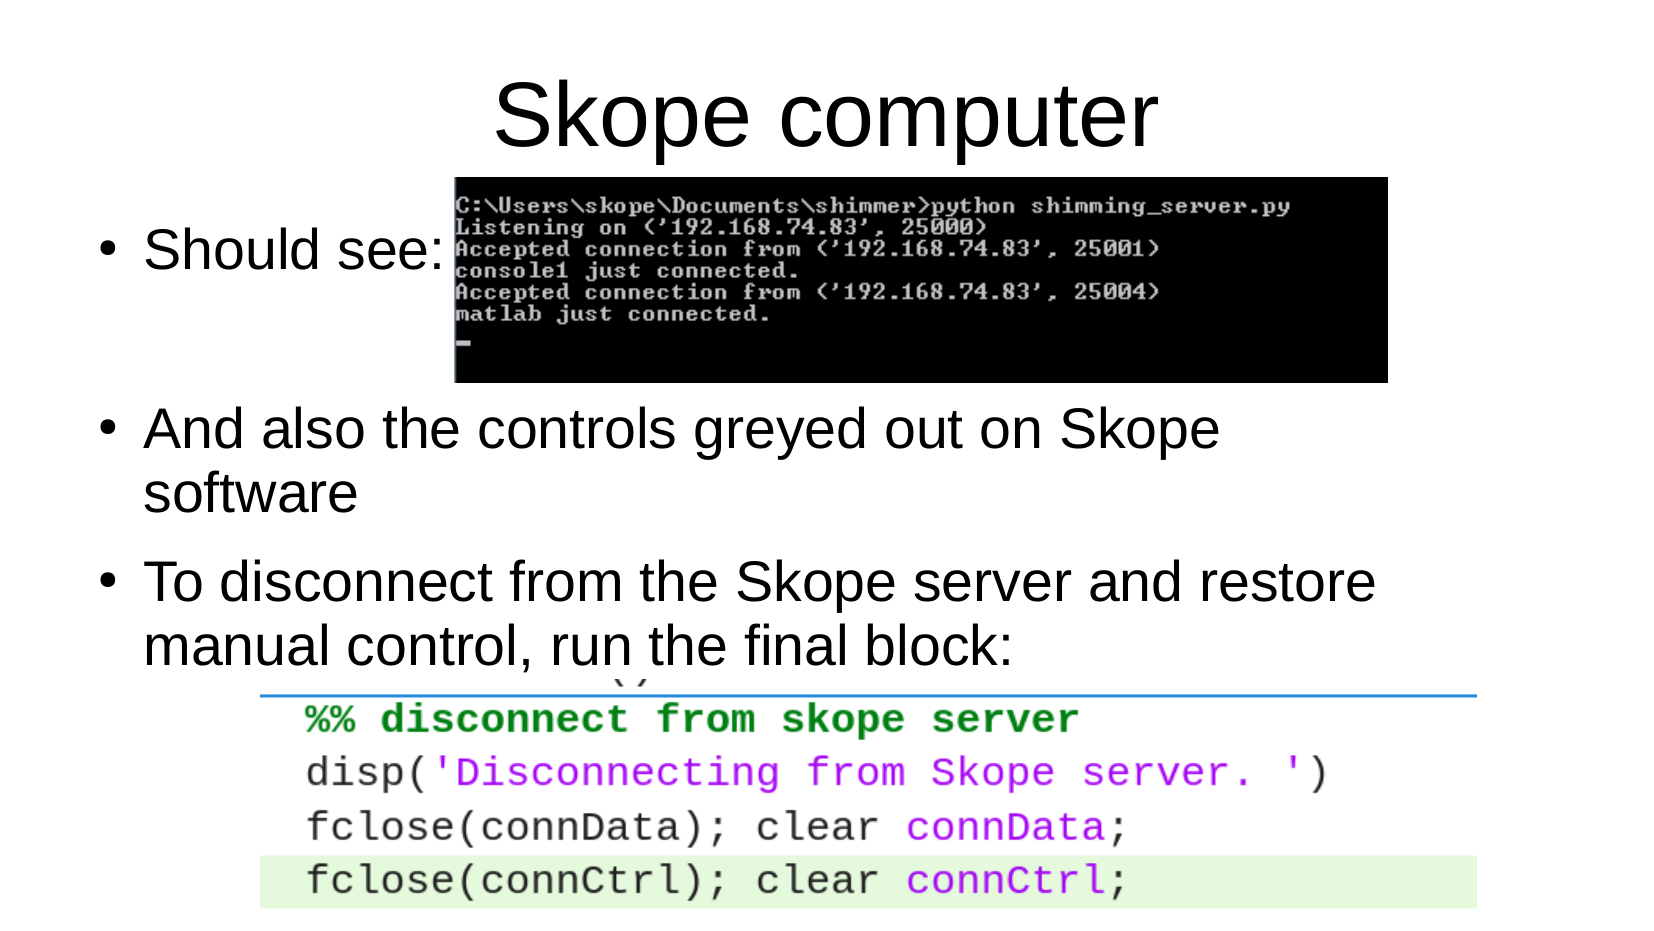

# Skope computer
Should see:
And also the controls greyed out on Skope software
To disconnect from the Skope server and restore manual control, run the final block: